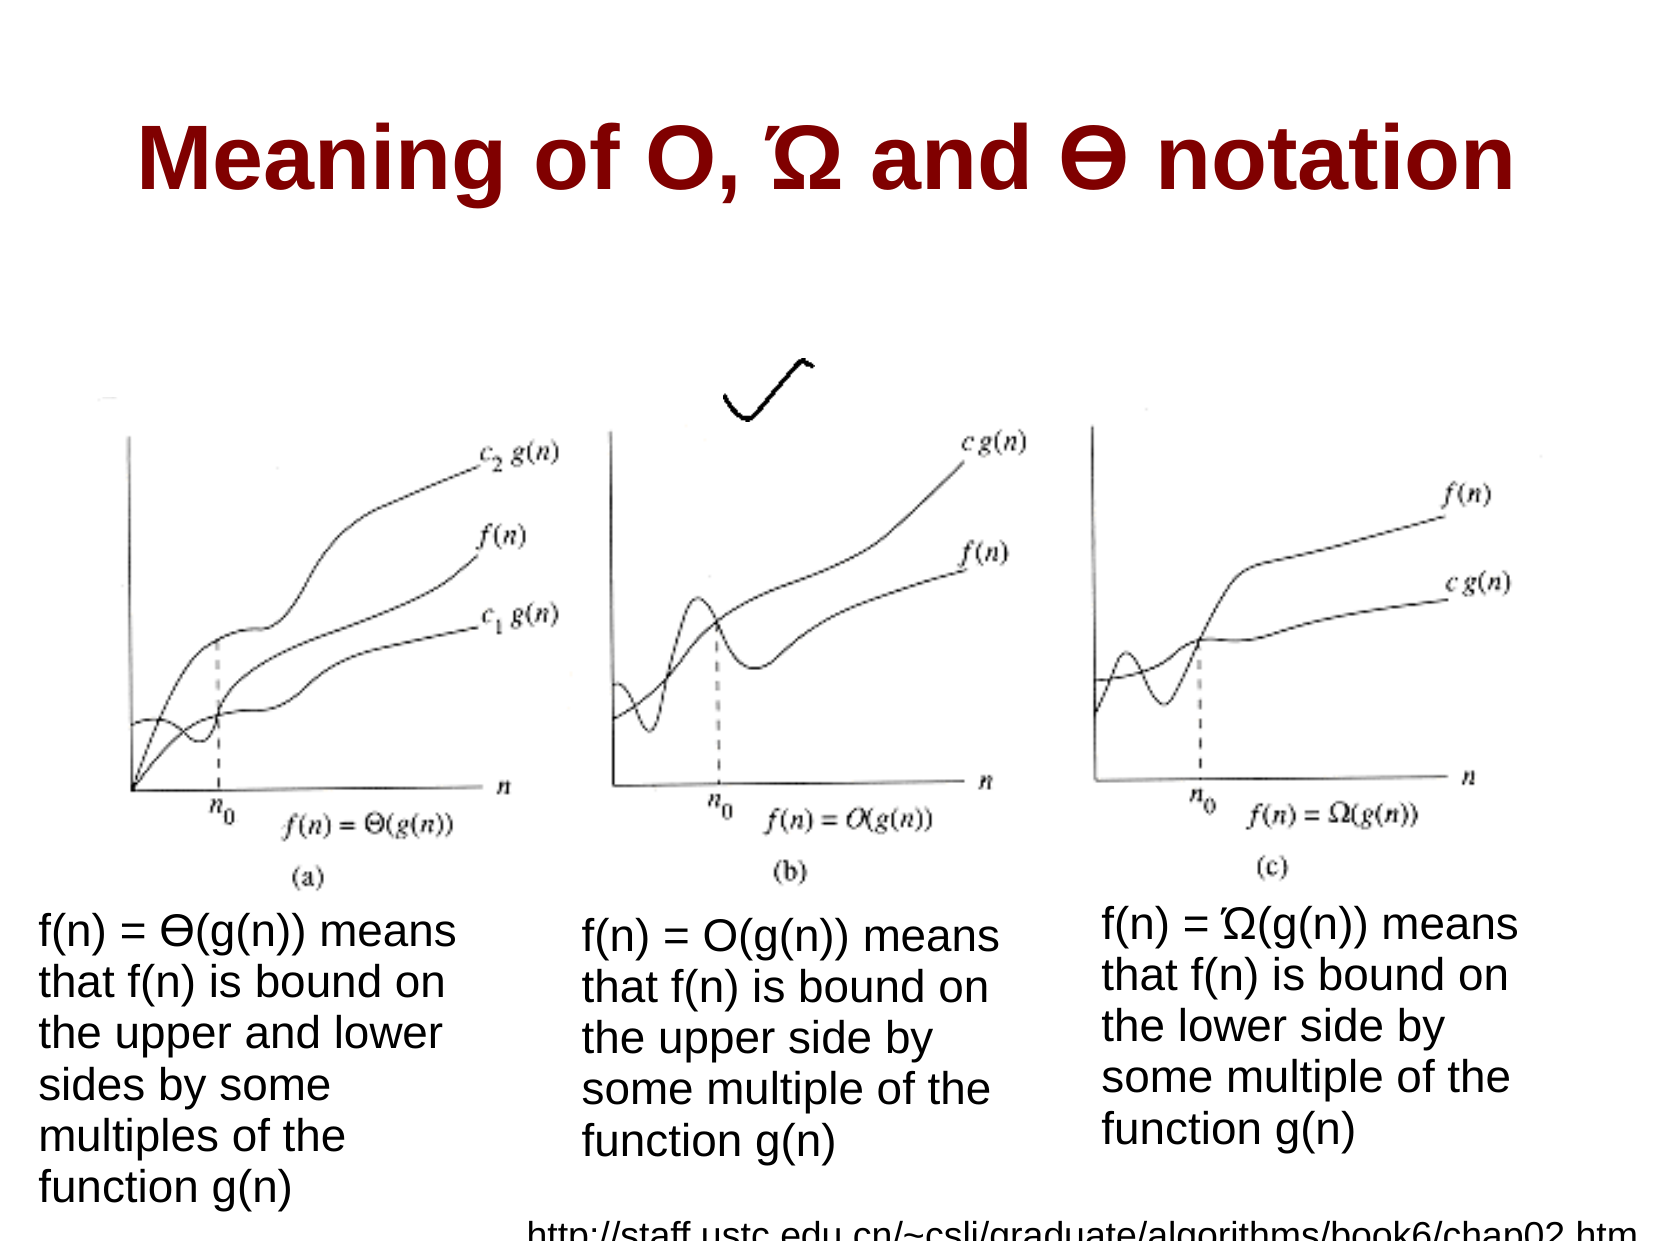

# Meaning of O, Ώ and Ɵ notation
f(n) = Ώ(g(n)) means that f(n) is bound on the lower side by some multiple of the function g(n)
f(n) = Ɵ(g(n)) means that f(n) is bound on the upper and lower sides by some multiples of the function g(n)
f(n) = O(g(n)) means that f(n) is bound on the upper side by some multiple of the function g(n)
http://staff.ustc.edu.cn/~csli/graduate/algorithms/book6/chap02.htm